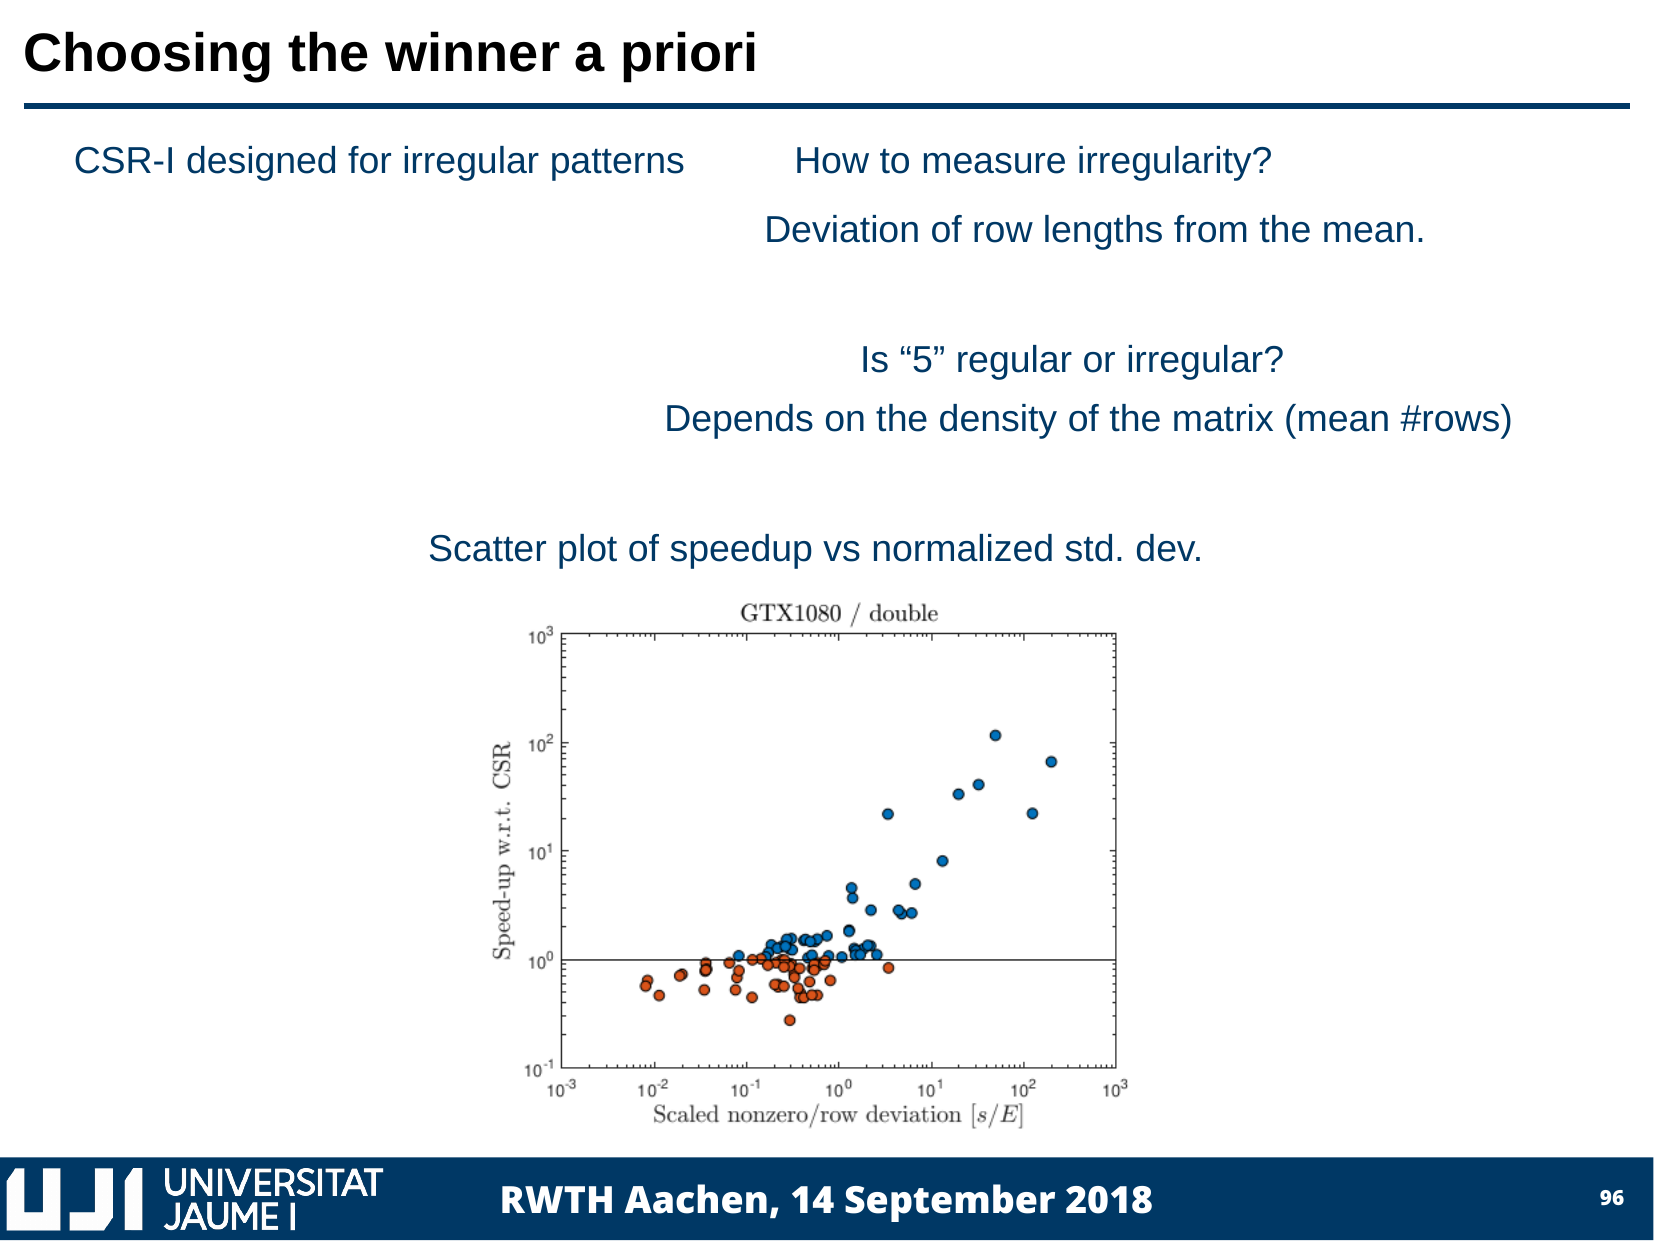

# Choosing the winner a priori
CSR-I designed for irregular patterns
How to measure irregularity?
Deviation of row lengths from the mean.
Is “5” regular or irregular?
Depends on the density of the matrix (mean #rows)
Scatter plot of speedup vs normalized std. dev.
RWTH Aachen, 14 September 2018
96